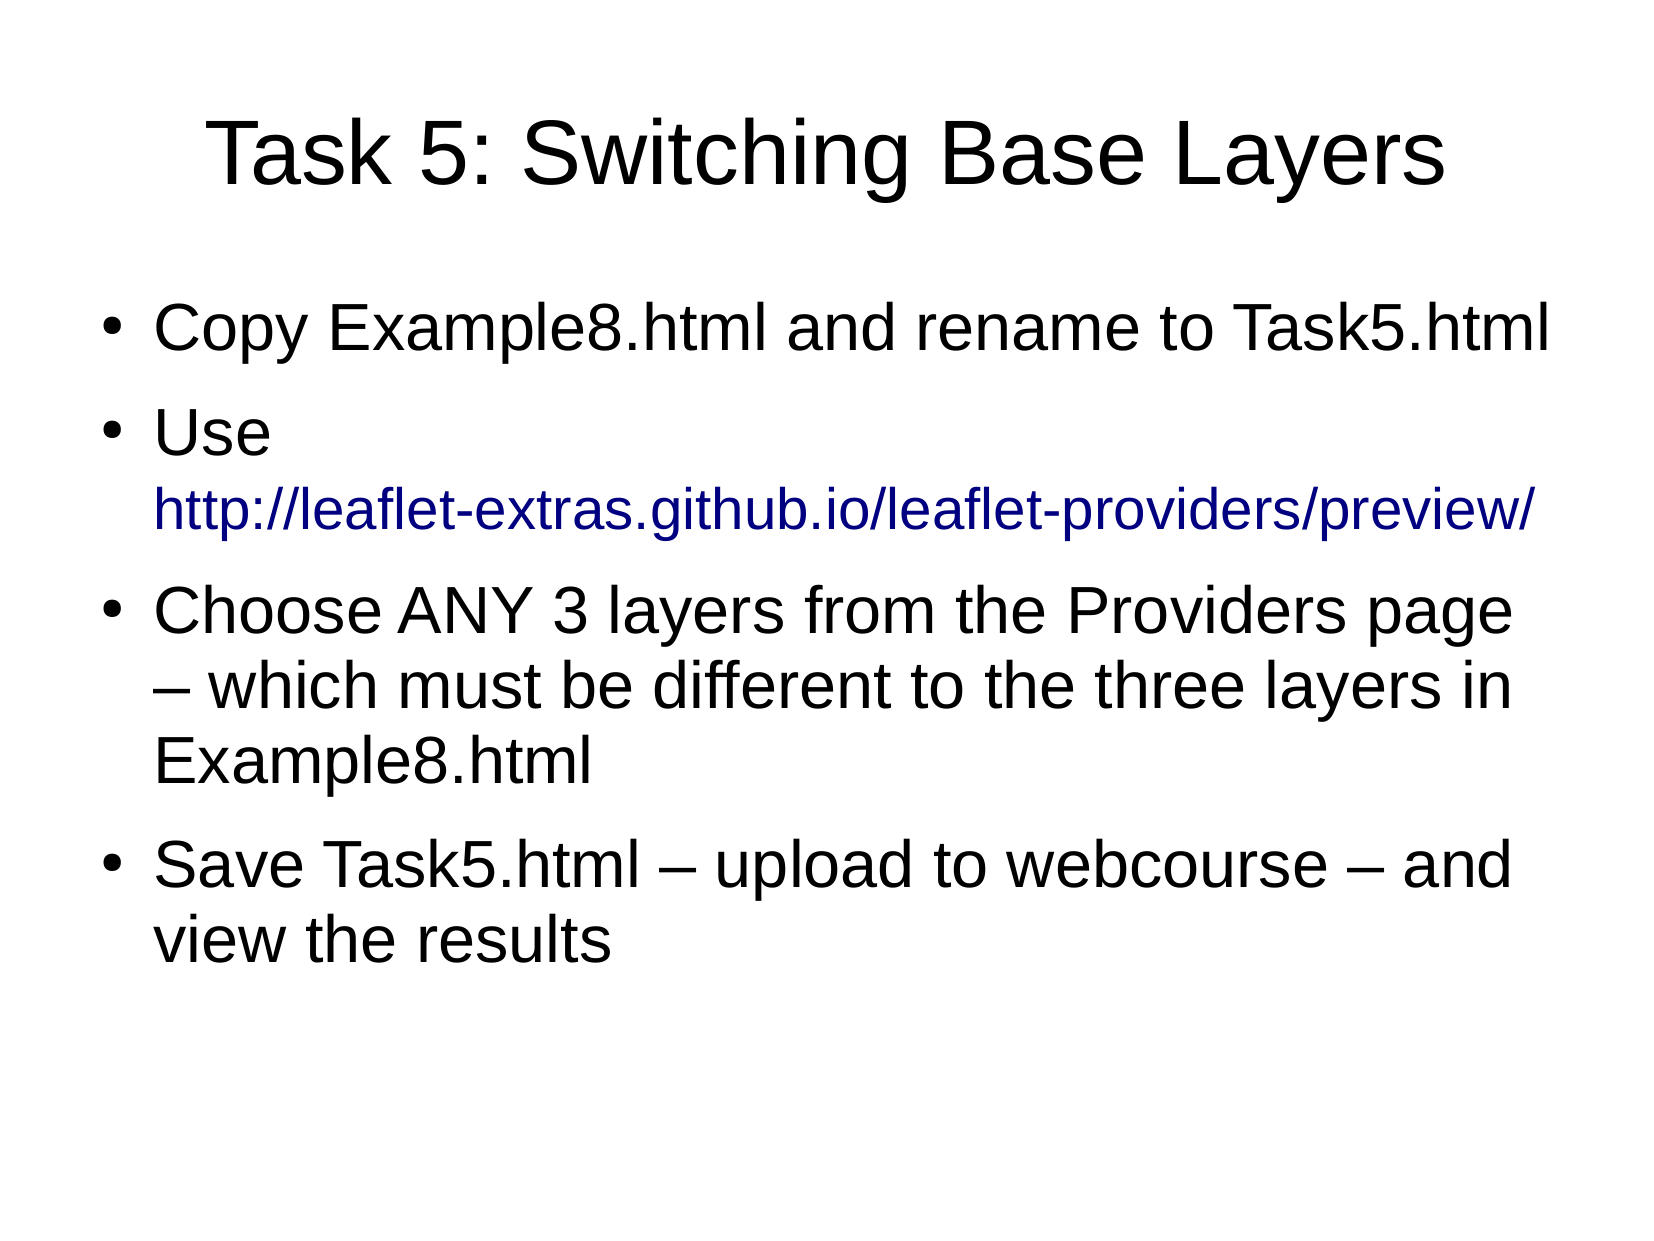

# Task 5: Switching Base Layers
Copy Example8.html and rename to Task5.html
Use http://leaflet-extras.github.io/leaflet-providers/preview/
Choose ANY 3 layers from the Providers page – which must be different to the three layers in Example8.html
Save Task5.html – upload to webcourse – and view the results